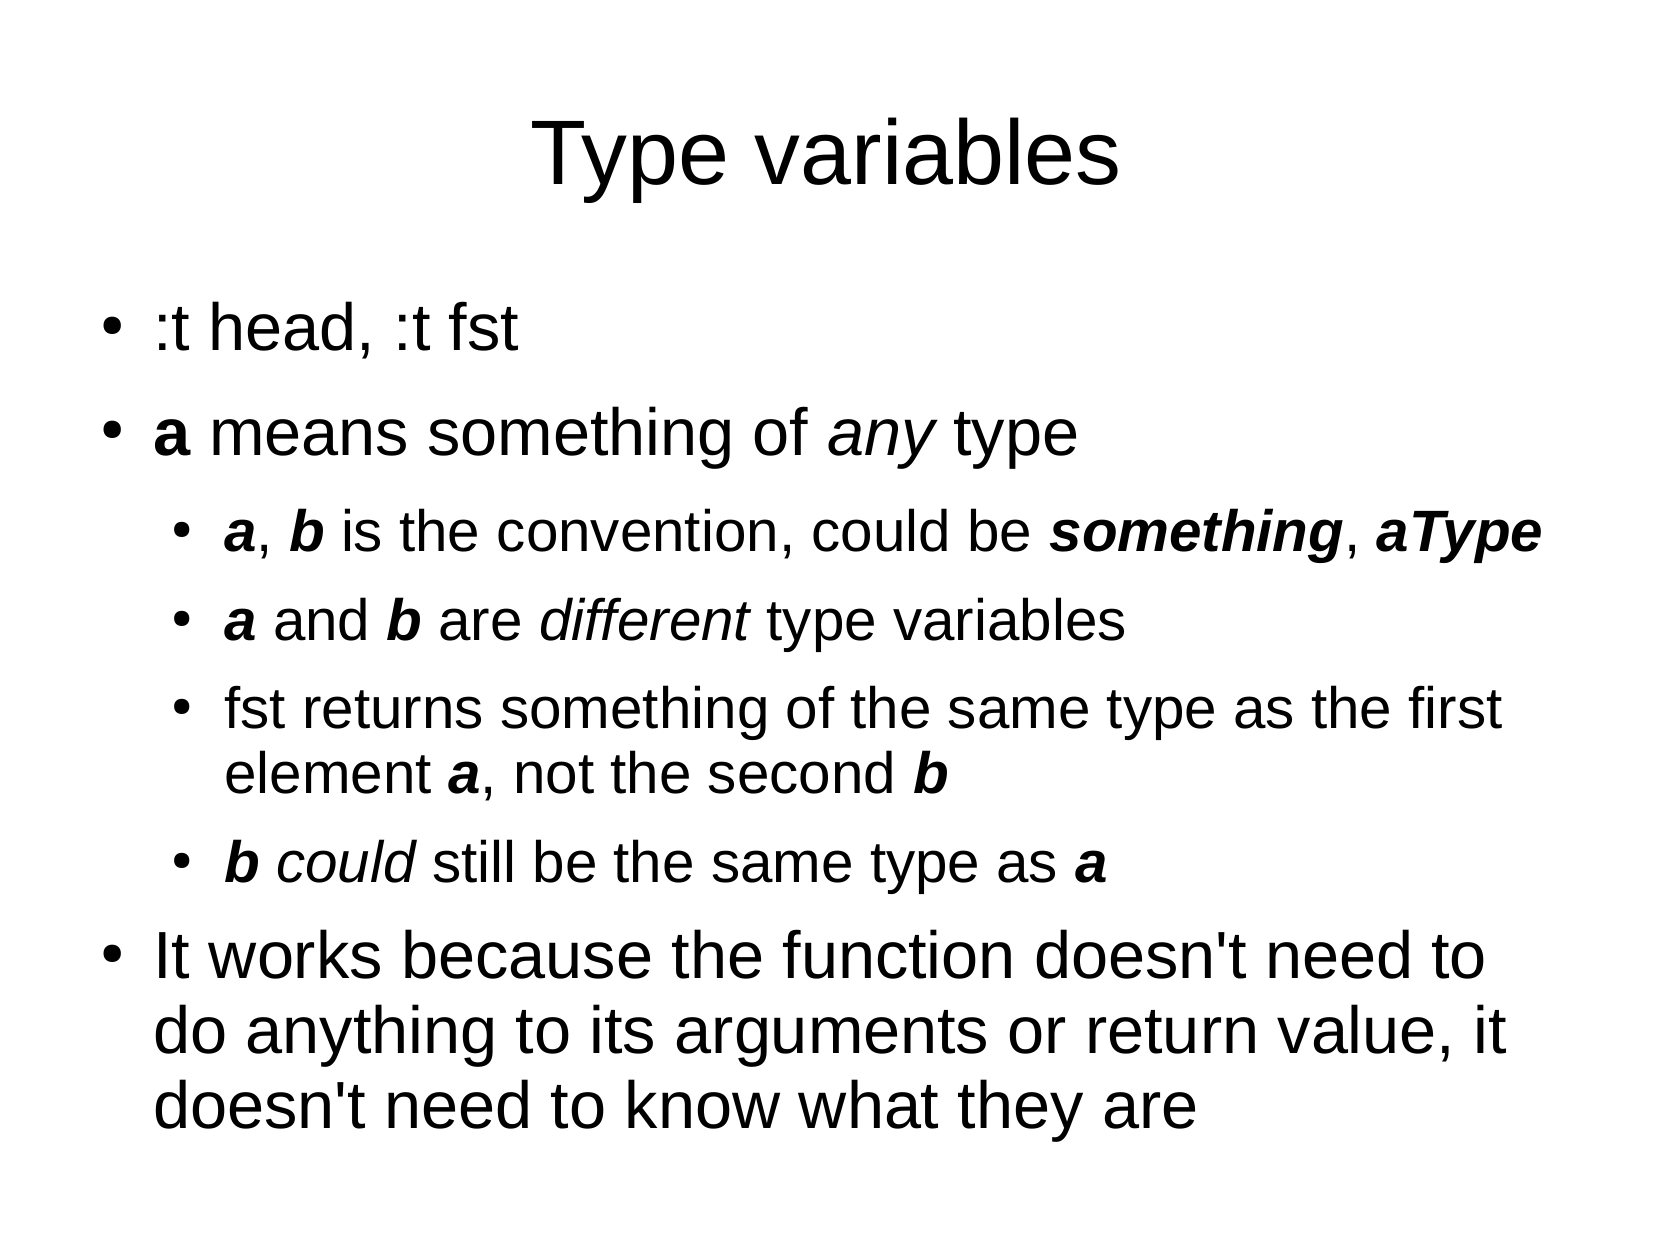

# Type variables
:t head, :t fst
a means something of any type
a, b is the convention, could be something, aType
a and b are different type variables
fst returns something of the same type as the first element a, not the second b
b could still be the same type as a
It works because the function doesn't need to do anything to its arguments or return value, it doesn't need to know what they are